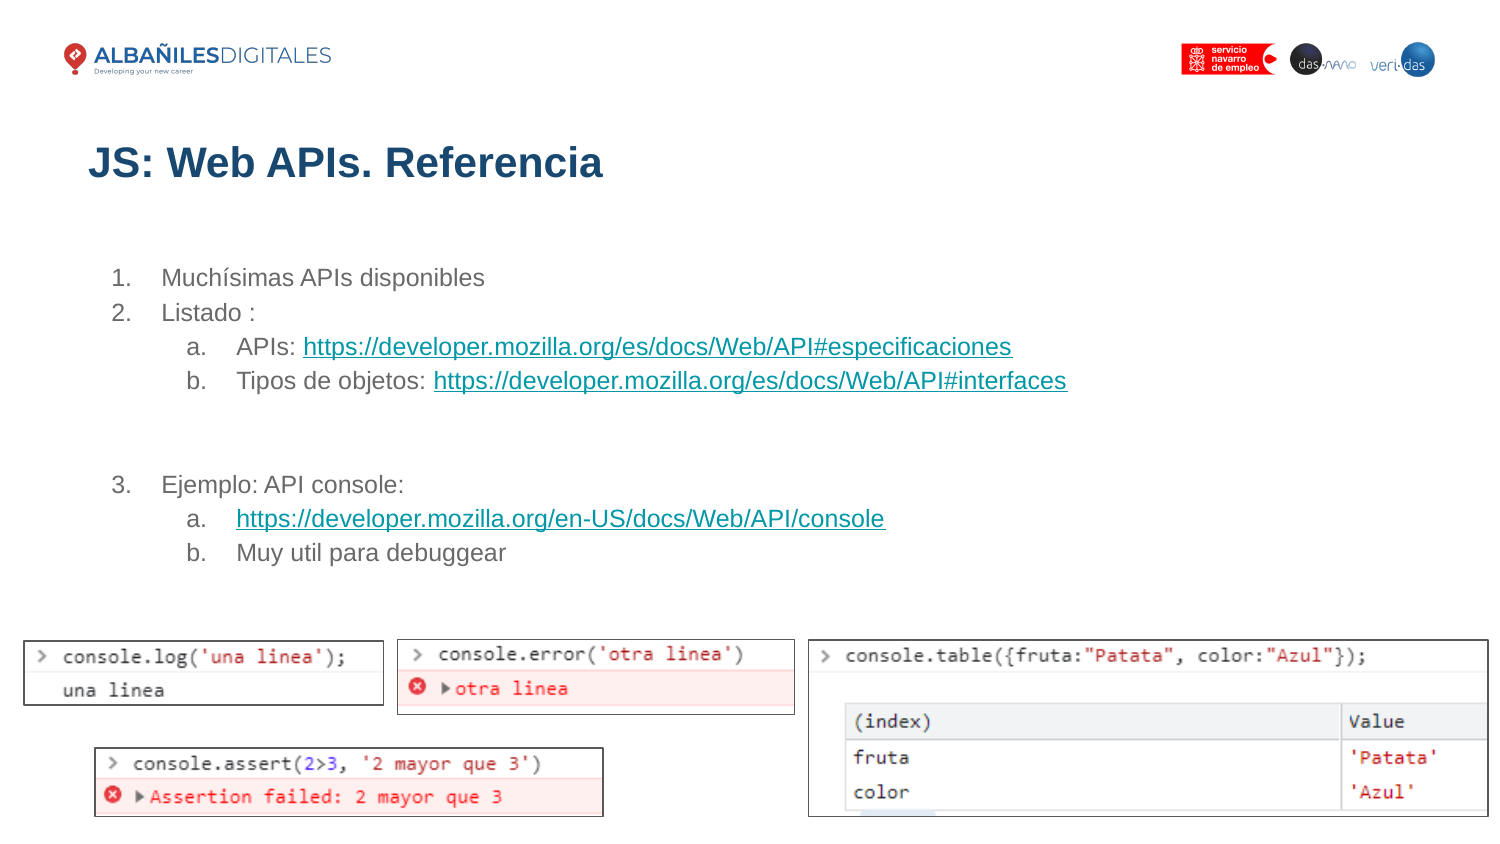

JS: Web APIs. Referencia
Muchísimas APIs disponibles
Listado :
APIs: https://developer.mozilla.org/es/docs/Web/API#especificaciones
Tipos de objetos: https://developer.mozilla.org/es/docs/Web/API#interfaces
Ejemplo: API console:
https://developer.mozilla.org/en-US/docs/Web/API/console
Muy util para debuggear